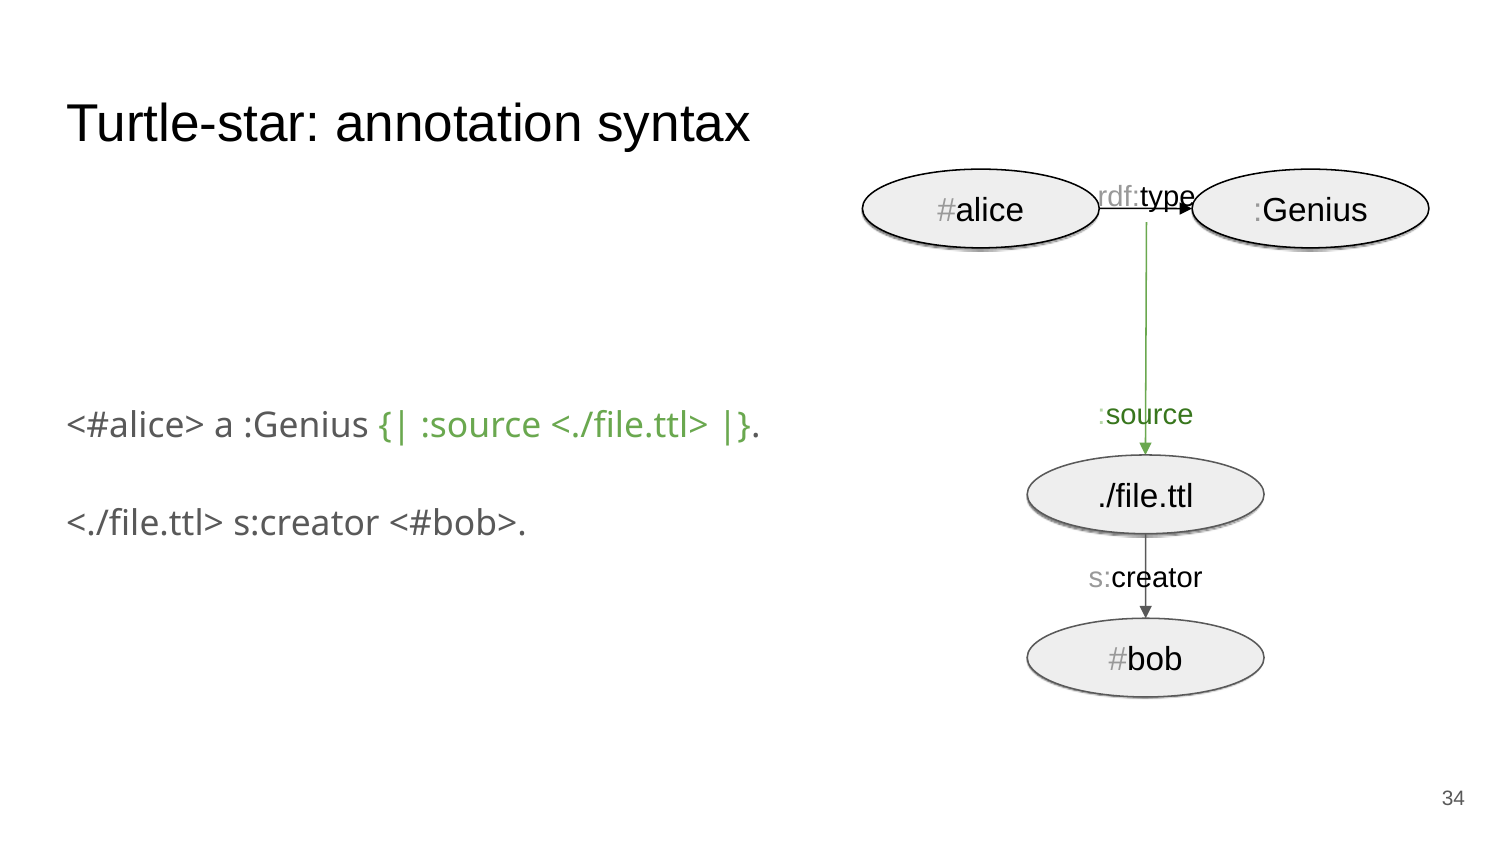

Turtle-star: annotation syntax
rdf:type
#alice
:Genius
# <#alice> a :Genius {| :source <./file.ttl> |}. <./file.ttl> s:creator <#bob>.
:source
./file.ttl
s:creator
#bob